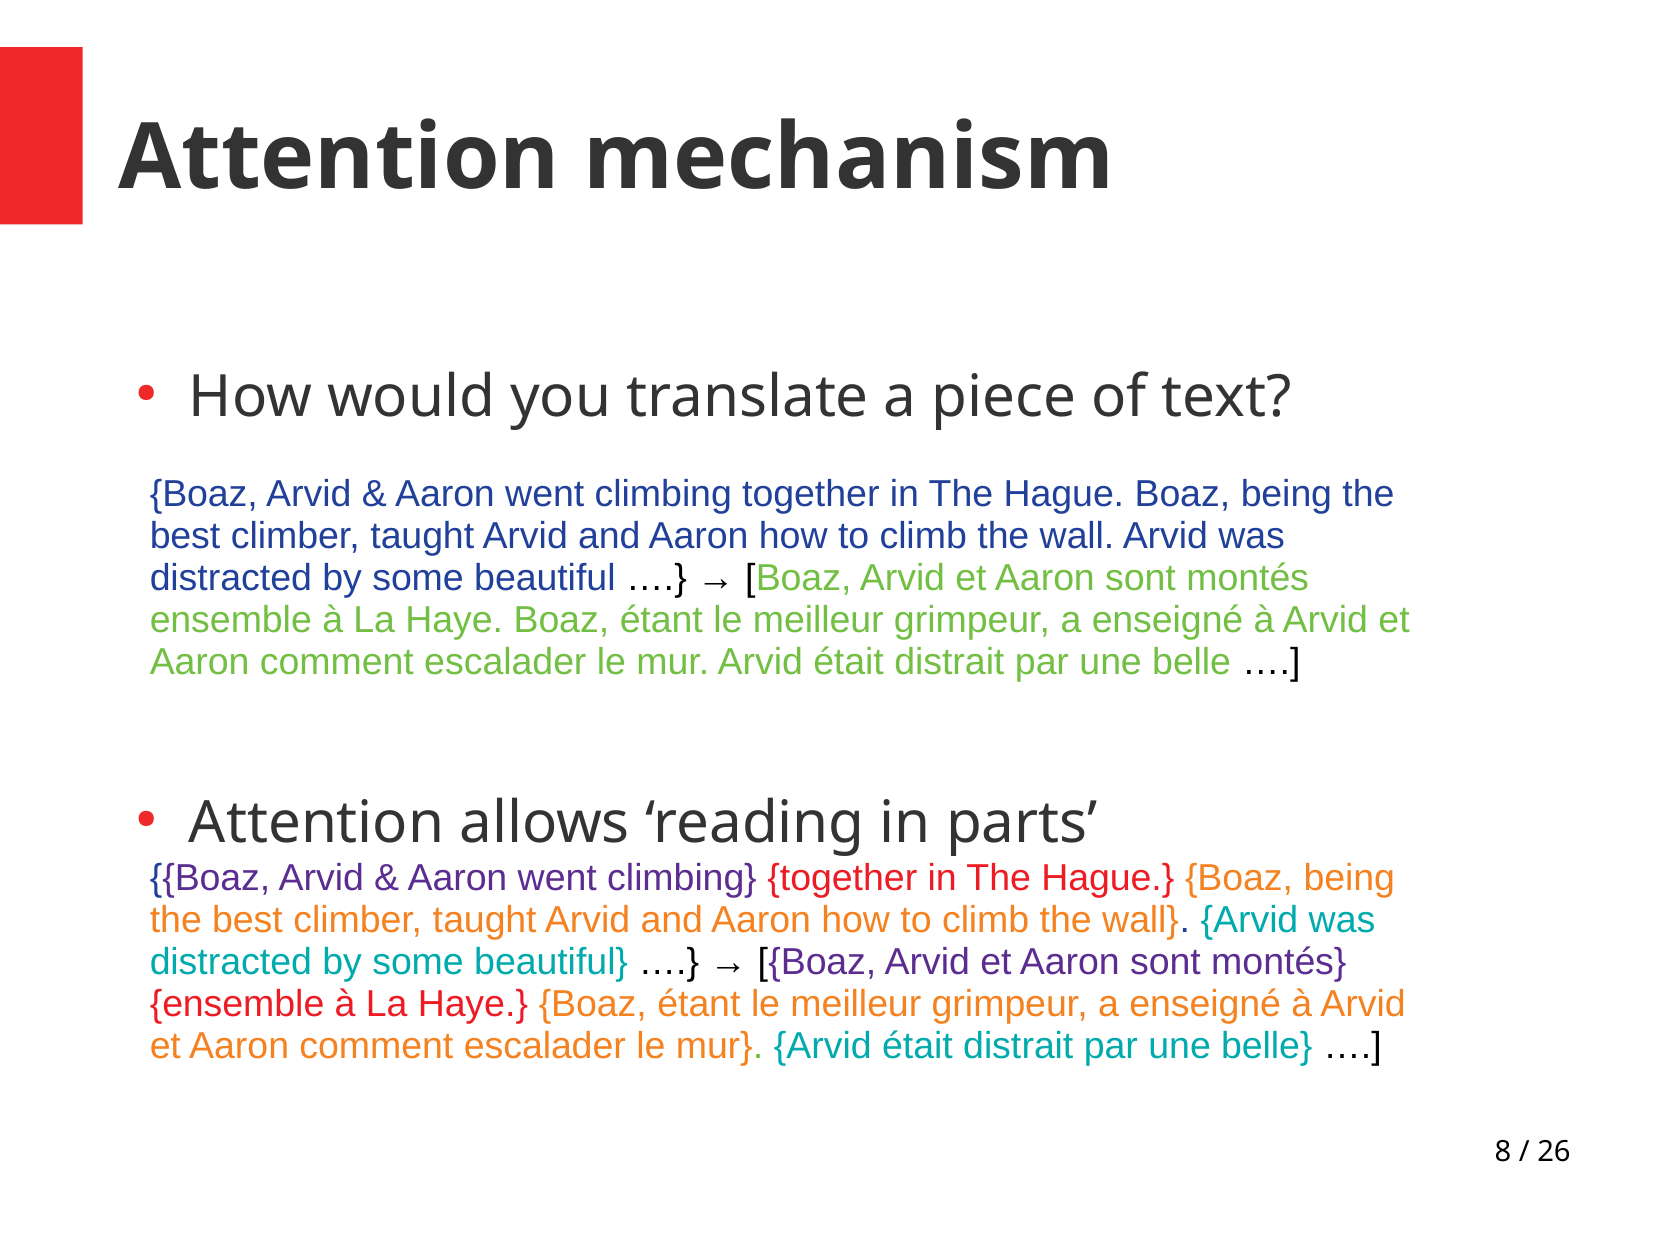

# Attention mechanism
How would you translate a piece of text?
Attention allows ‘reading in parts’
{Boaz, Arvid & Aaron went climbing together in The Hague. Boaz, being the best climber, taught Arvid and Aaron how to climb the wall. Arvid was distracted by some beautiful ….} → [Boaz, Arvid et Aaron sont montés ensemble à La Haye. Boaz, étant le meilleur grimpeur, a enseigné à Arvid et Aaron comment escalader le mur. Arvid était distrait par une belle ….]
{{Boaz, Arvid & Aaron went climbing} {together in The Hague.} {Boaz, being the best climber, taught Arvid and Aaron how to climb the wall}. {Arvid was distracted by some beautiful} ….} → [{Boaz, Arvid et Aaron sont montés} {ensemble à La Haye.} {Boaz, étant le meilleur grimpeur, a enseigné à Arvid et Aaron comment escalader le mur}. {Arvid était distrait par une belle} ….]
8